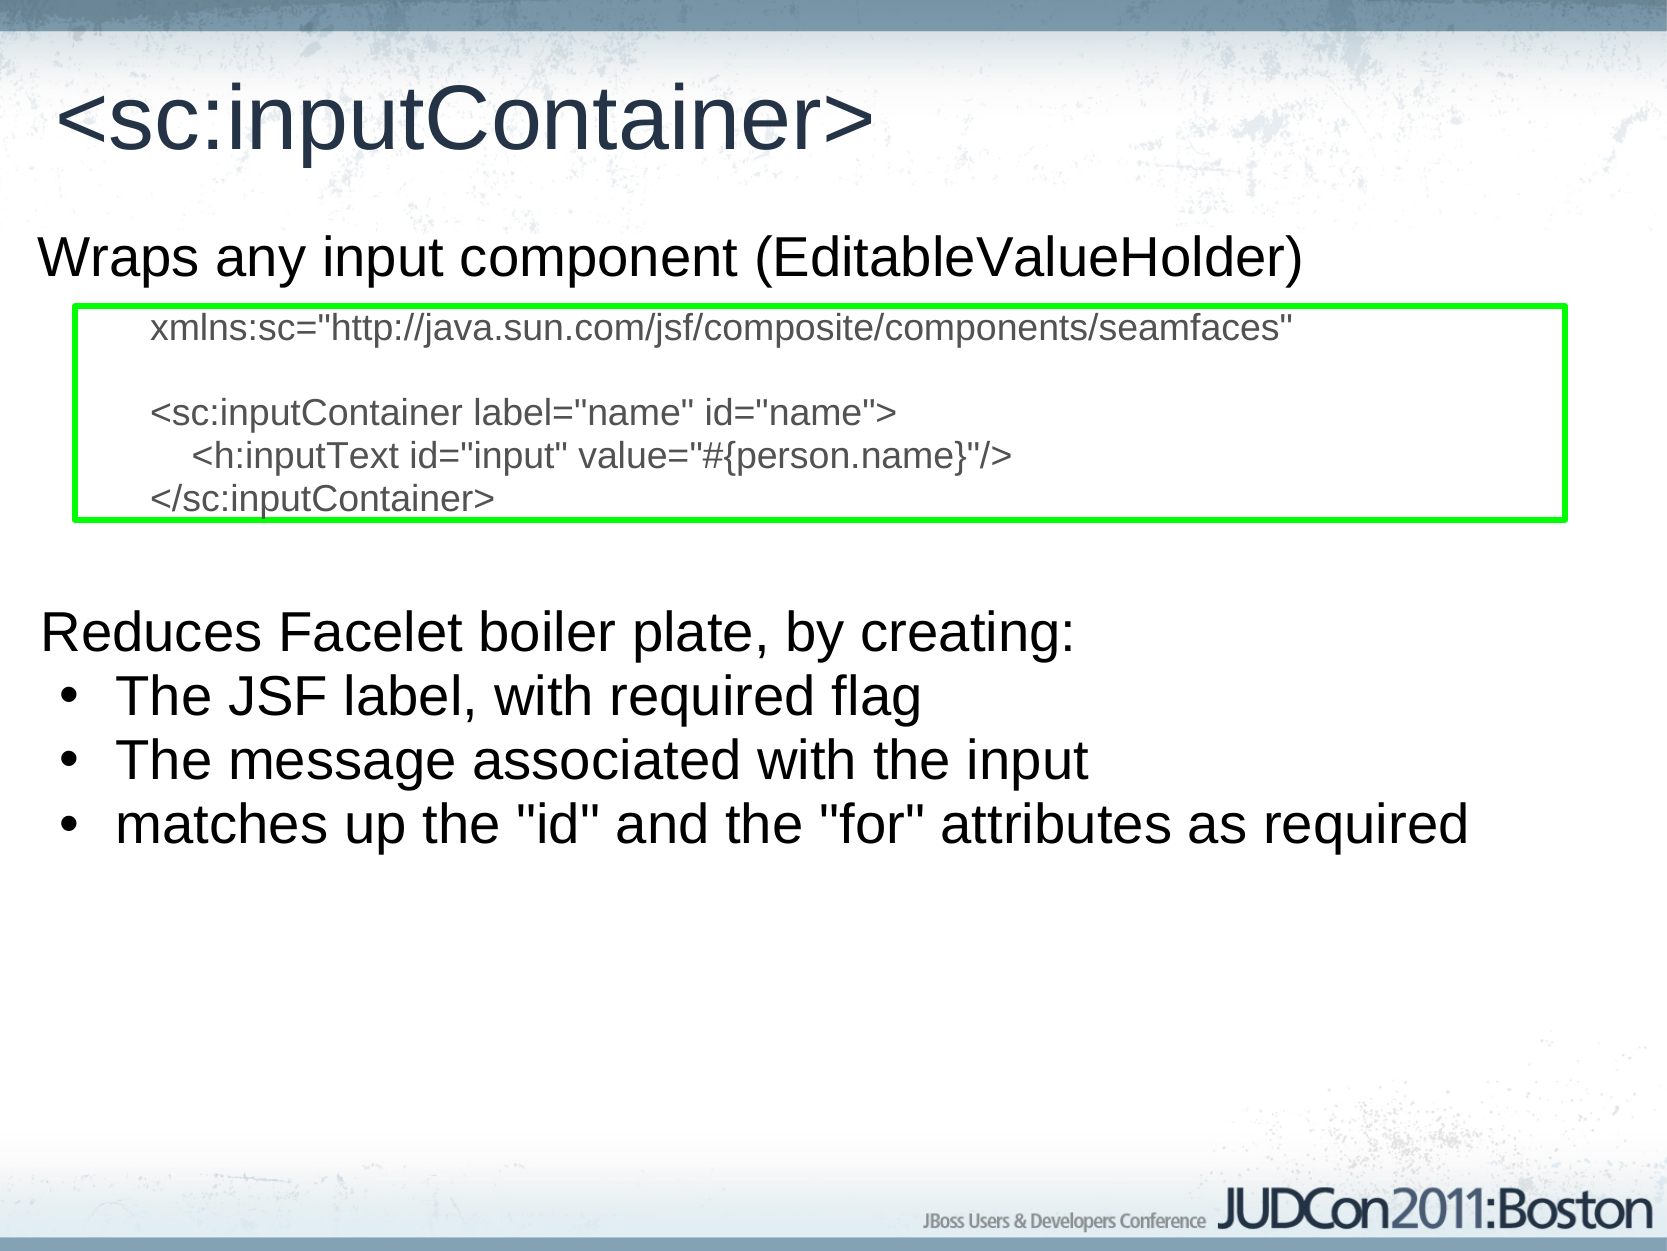

# <sc:inputContainer>
Wraps any input component (EditableValueHolder)
xmlns:sc="http://java.sun.com/jsf/composite/components/seamfaces"
<sc:inputContainer label="name" id="name">
    <h:inputText id="input" value="#{person.name}"/>
</sc:inputContainer>
Reduces Facelet boiler plate, by creating:
The JSF label, with required flag
The message associated with the input
matches up the "id" and the "for" attributes as required